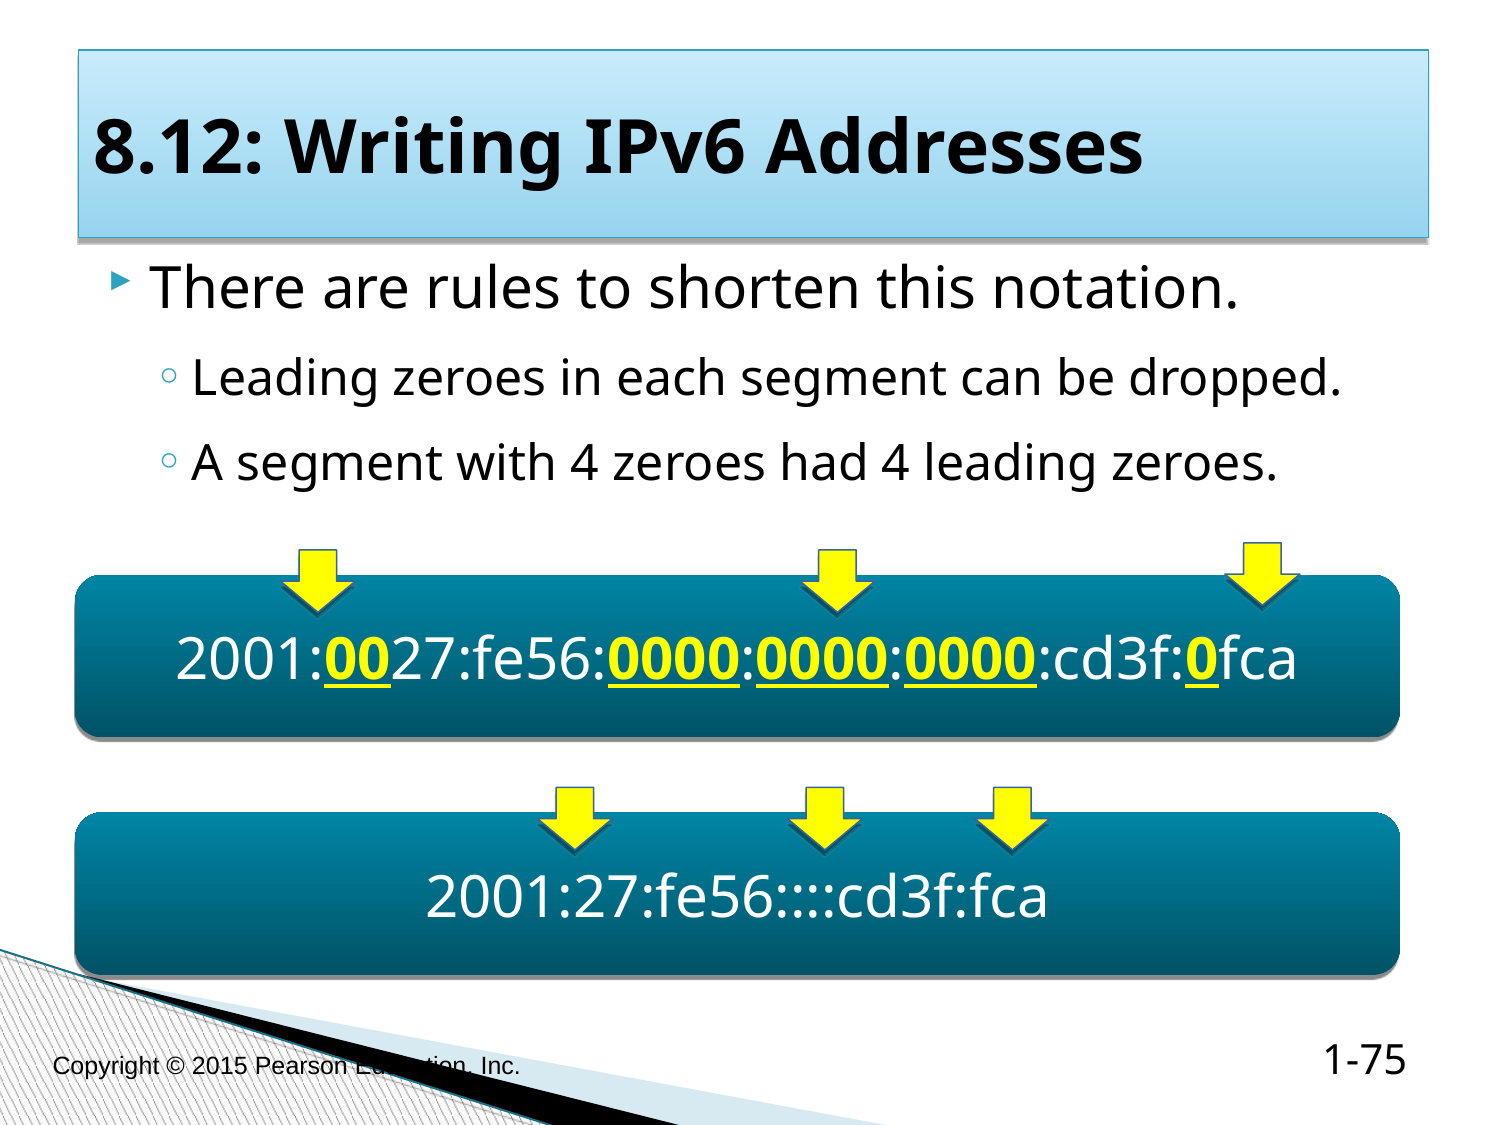

8.12: Writing IPv6 Addresses
# There are rules to shorten this notation.
Leading zeroes in each segment can be dropped.
A segment with 4 zeroes had 4 leading zeroes.
2001:0027:fe56:0000:0000:0000:cd3f:0fca
2001:27:fe56::::cd3f:fca
Copyright © 2015 Pearson Education, Inc.